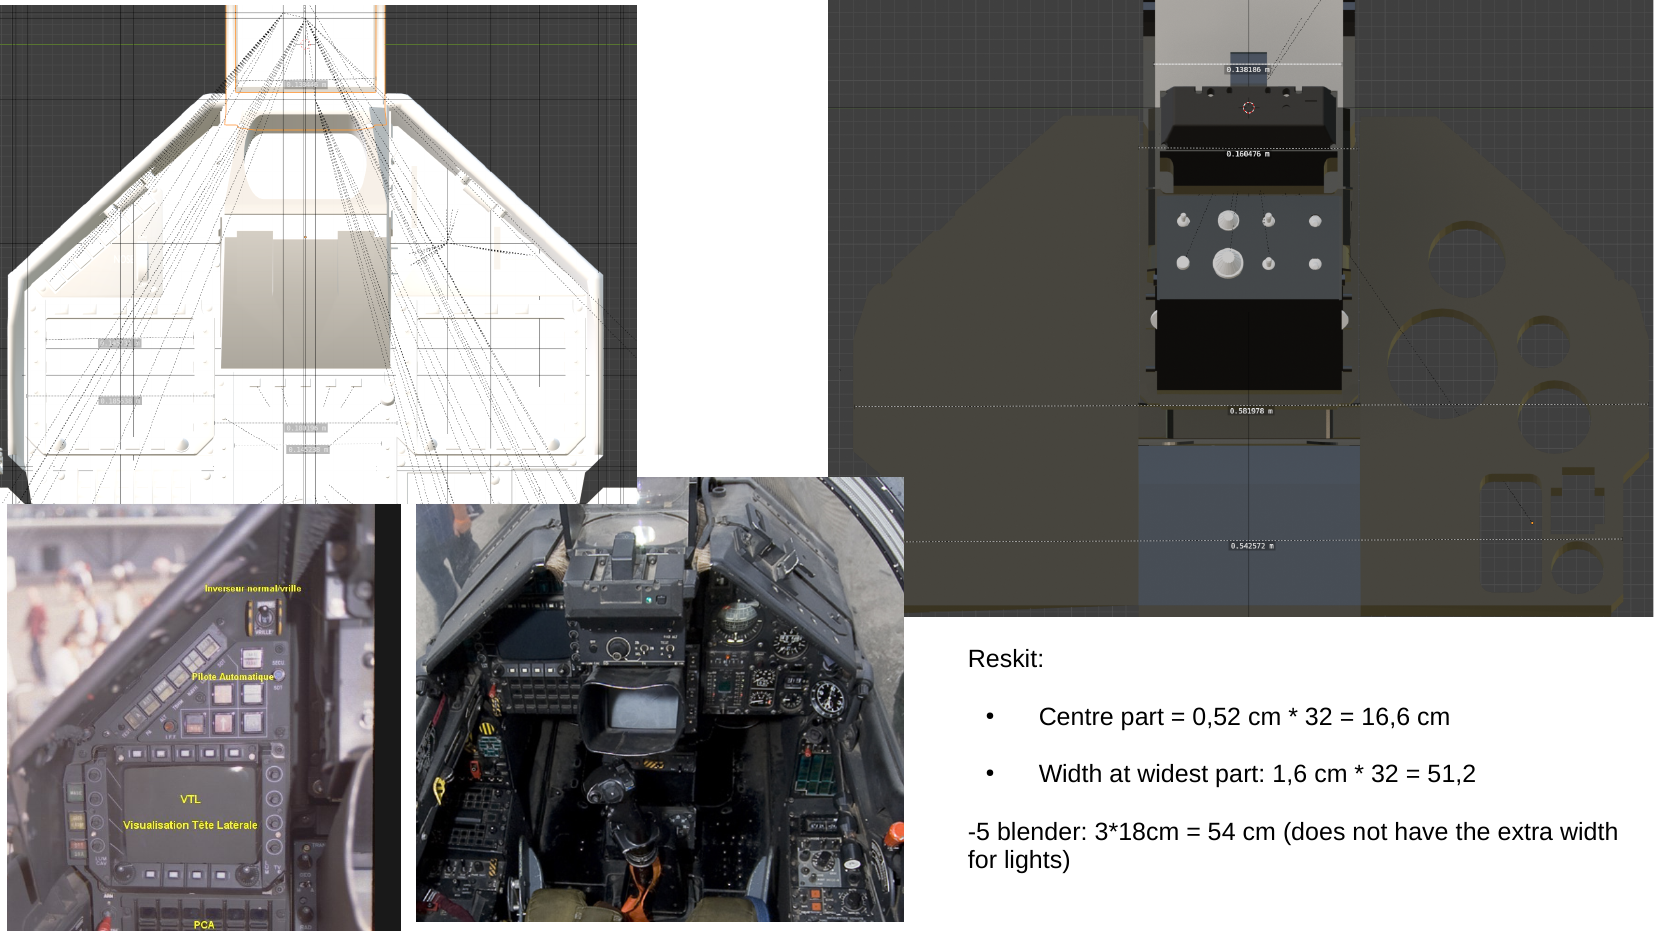

#
Reskit:
Centre part = 0,52 cm * 32 = 16,6 cm
Width at widest part: 1,6 cm * 32 = 51,2
-5 blender: 3*18cm = 54 cm (does not have the extra width for lights)